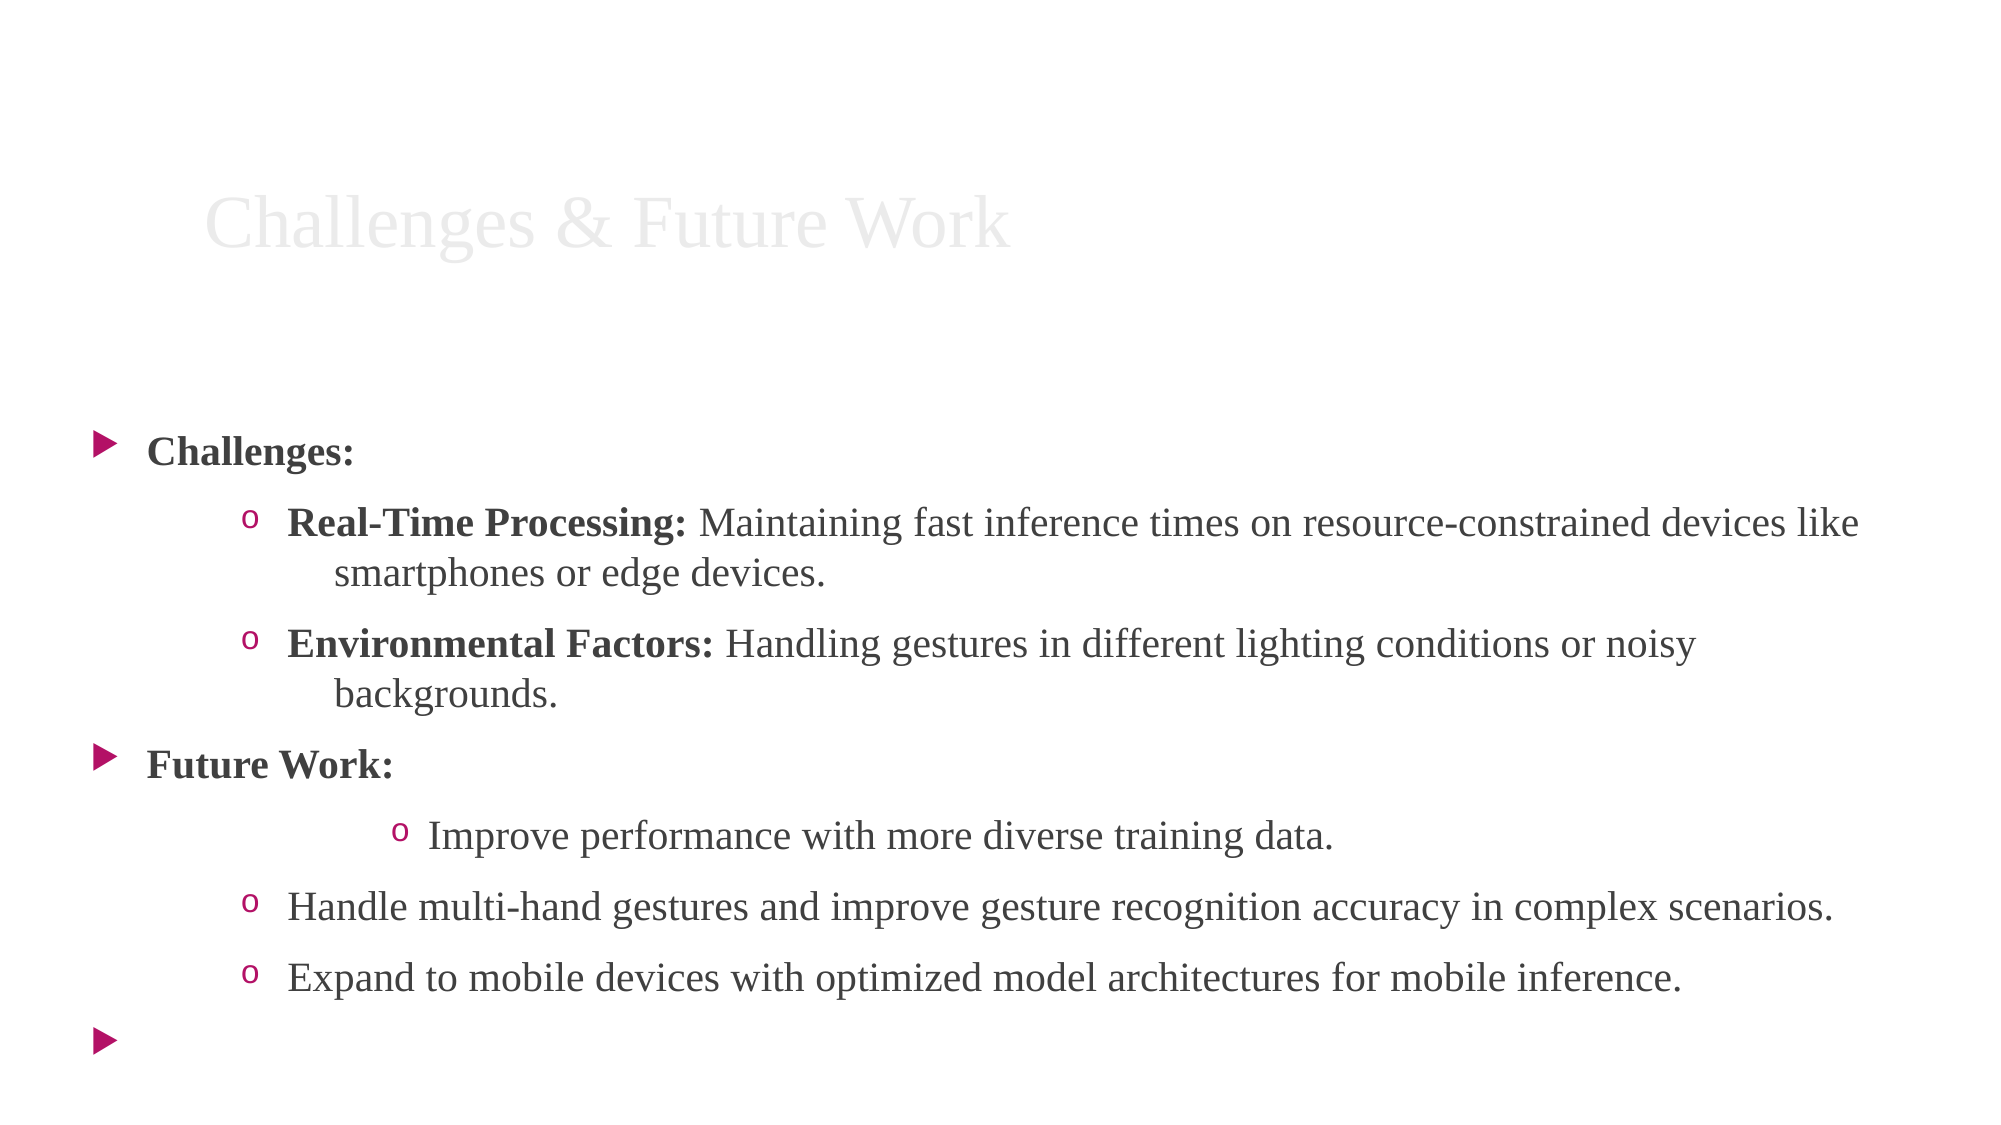

# Challenges & Future Work
Challenges:
Real-Time Processing: Maintaining fast inference times on resource-constrained devices like smartphones or edge devices.
Environmental Factors: Handling gestures in different lighting conditions or noisy backgrounds.
Future Work:
Improve performance with more diverse training data.
Handle multi-hand gestures and improve gesture recognition accuracy in complex scenarios.
Expand to mobile devices with optimized model architectures for mobile inference.